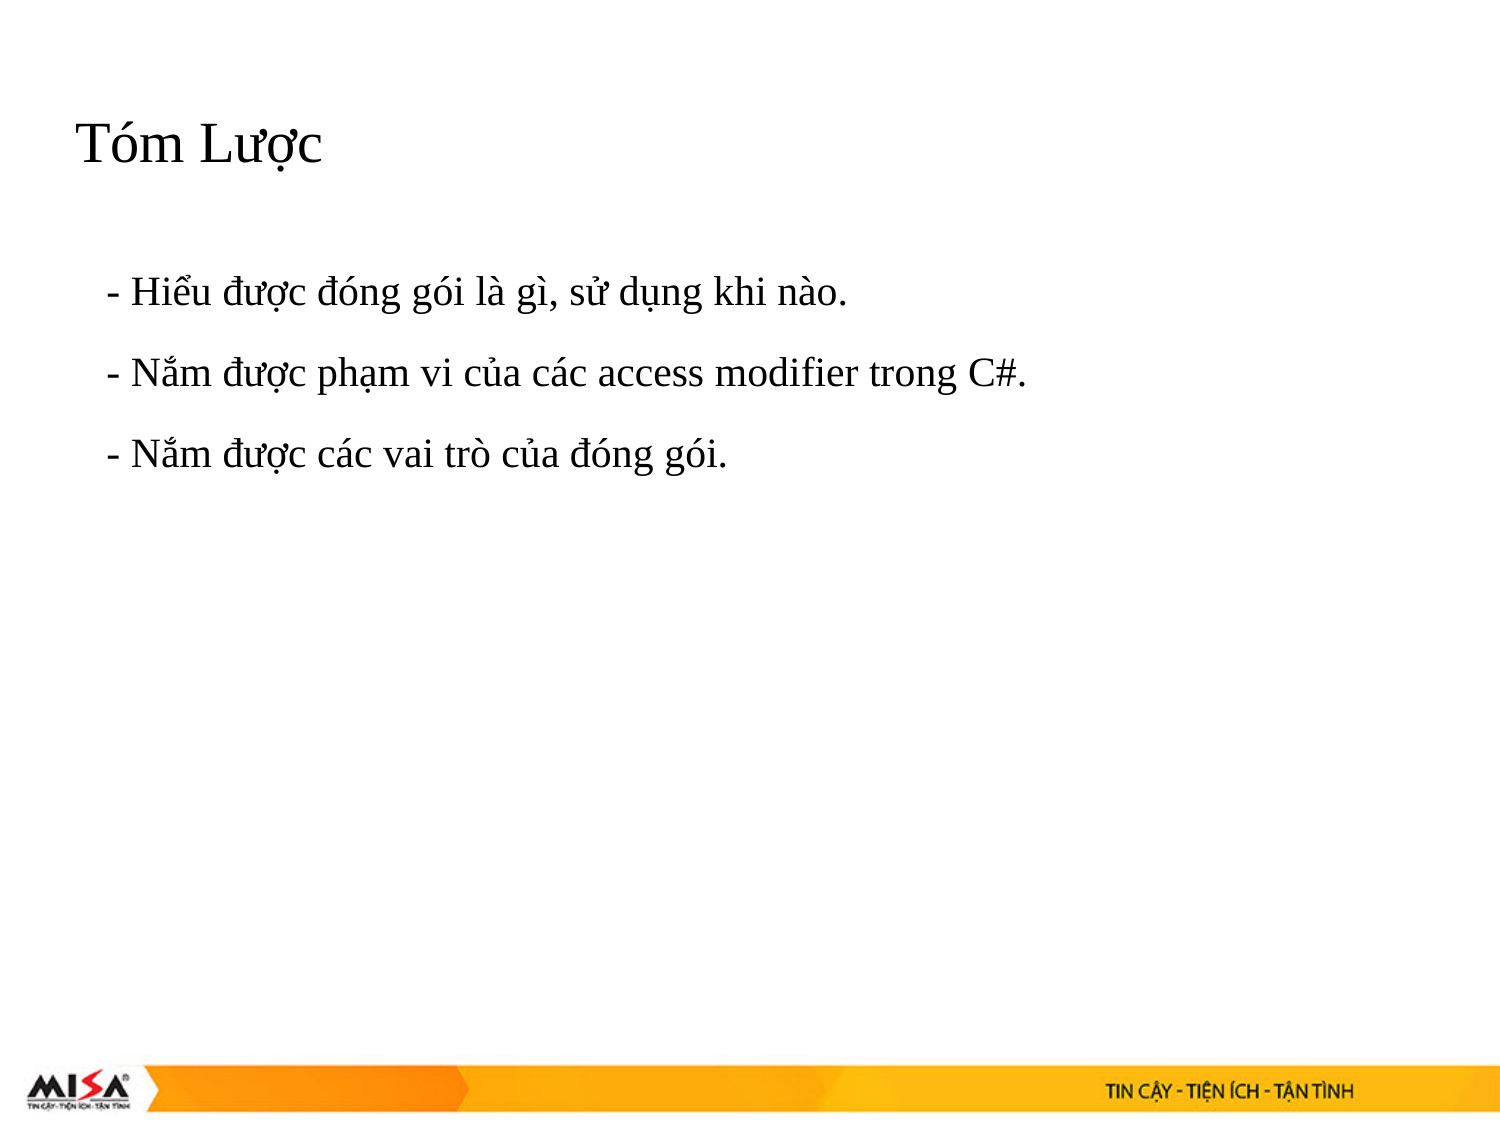

# Tóm Lược
 - Hiểu được đóng gói là gì, sử dụng khi nào.
 - Nắm được phạm vi của các access modifier trong C#.
 - Nắm được các vai trò của đóng gói.